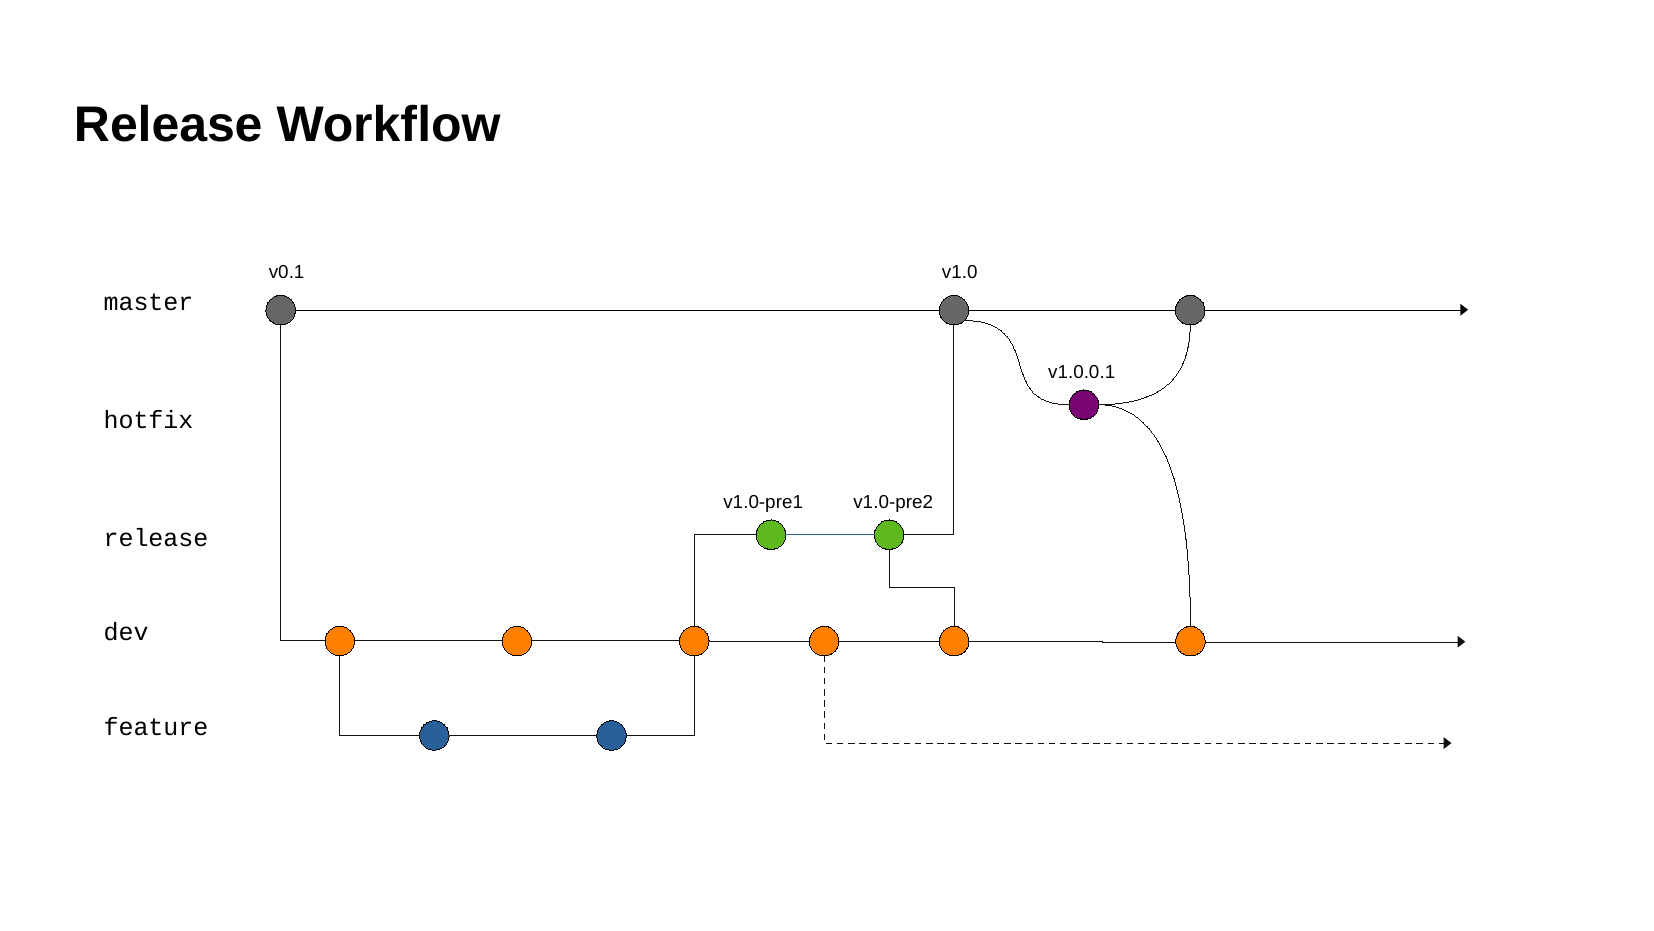

Release Workflow
v1.0
v0.1
master
v1.0.0.1
hotfix
v1.0-pre1
v1.0-pre2
release
dev
feature